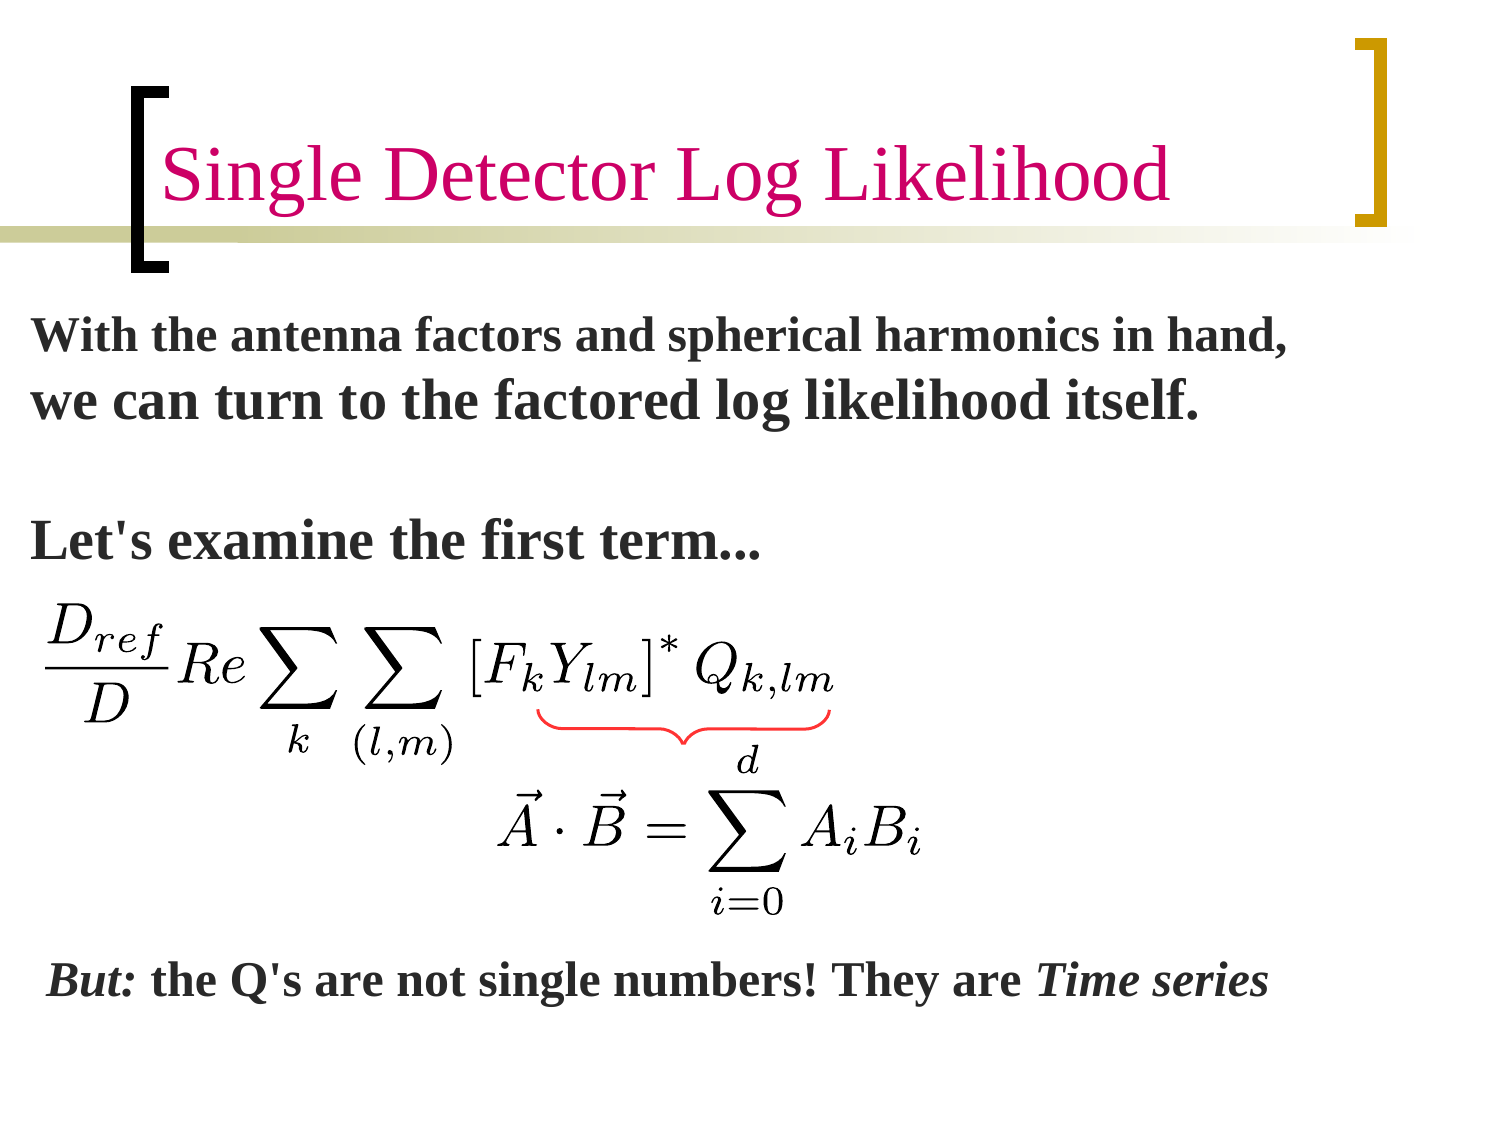

# Single Detector Log Likelihood
With the antenna factors and spherical harmonics in hand,
we can turn to the factored log likelihood itself.
Let's examine the first term...
But: the Q's are not single numbers! They are Time series